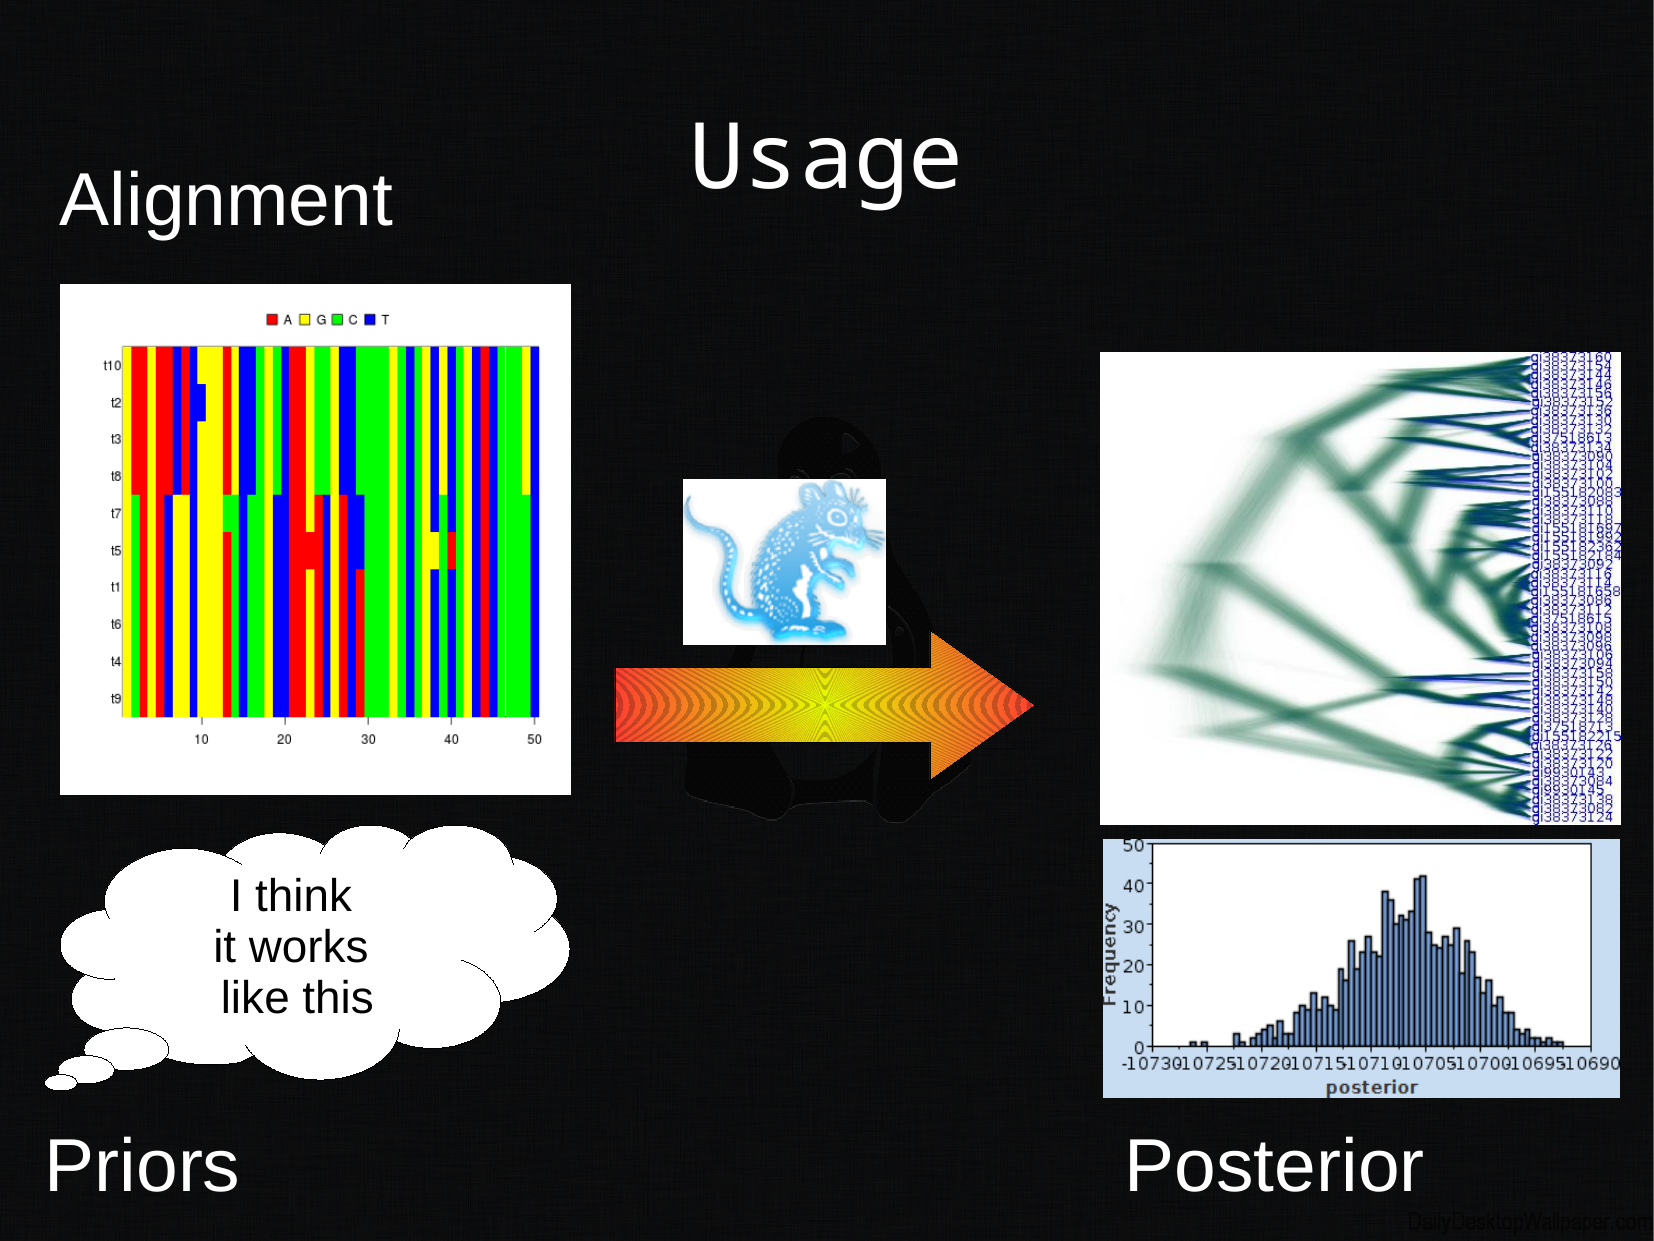

# Usage
Alignment
I think
it works
like this
Priors
Posterior